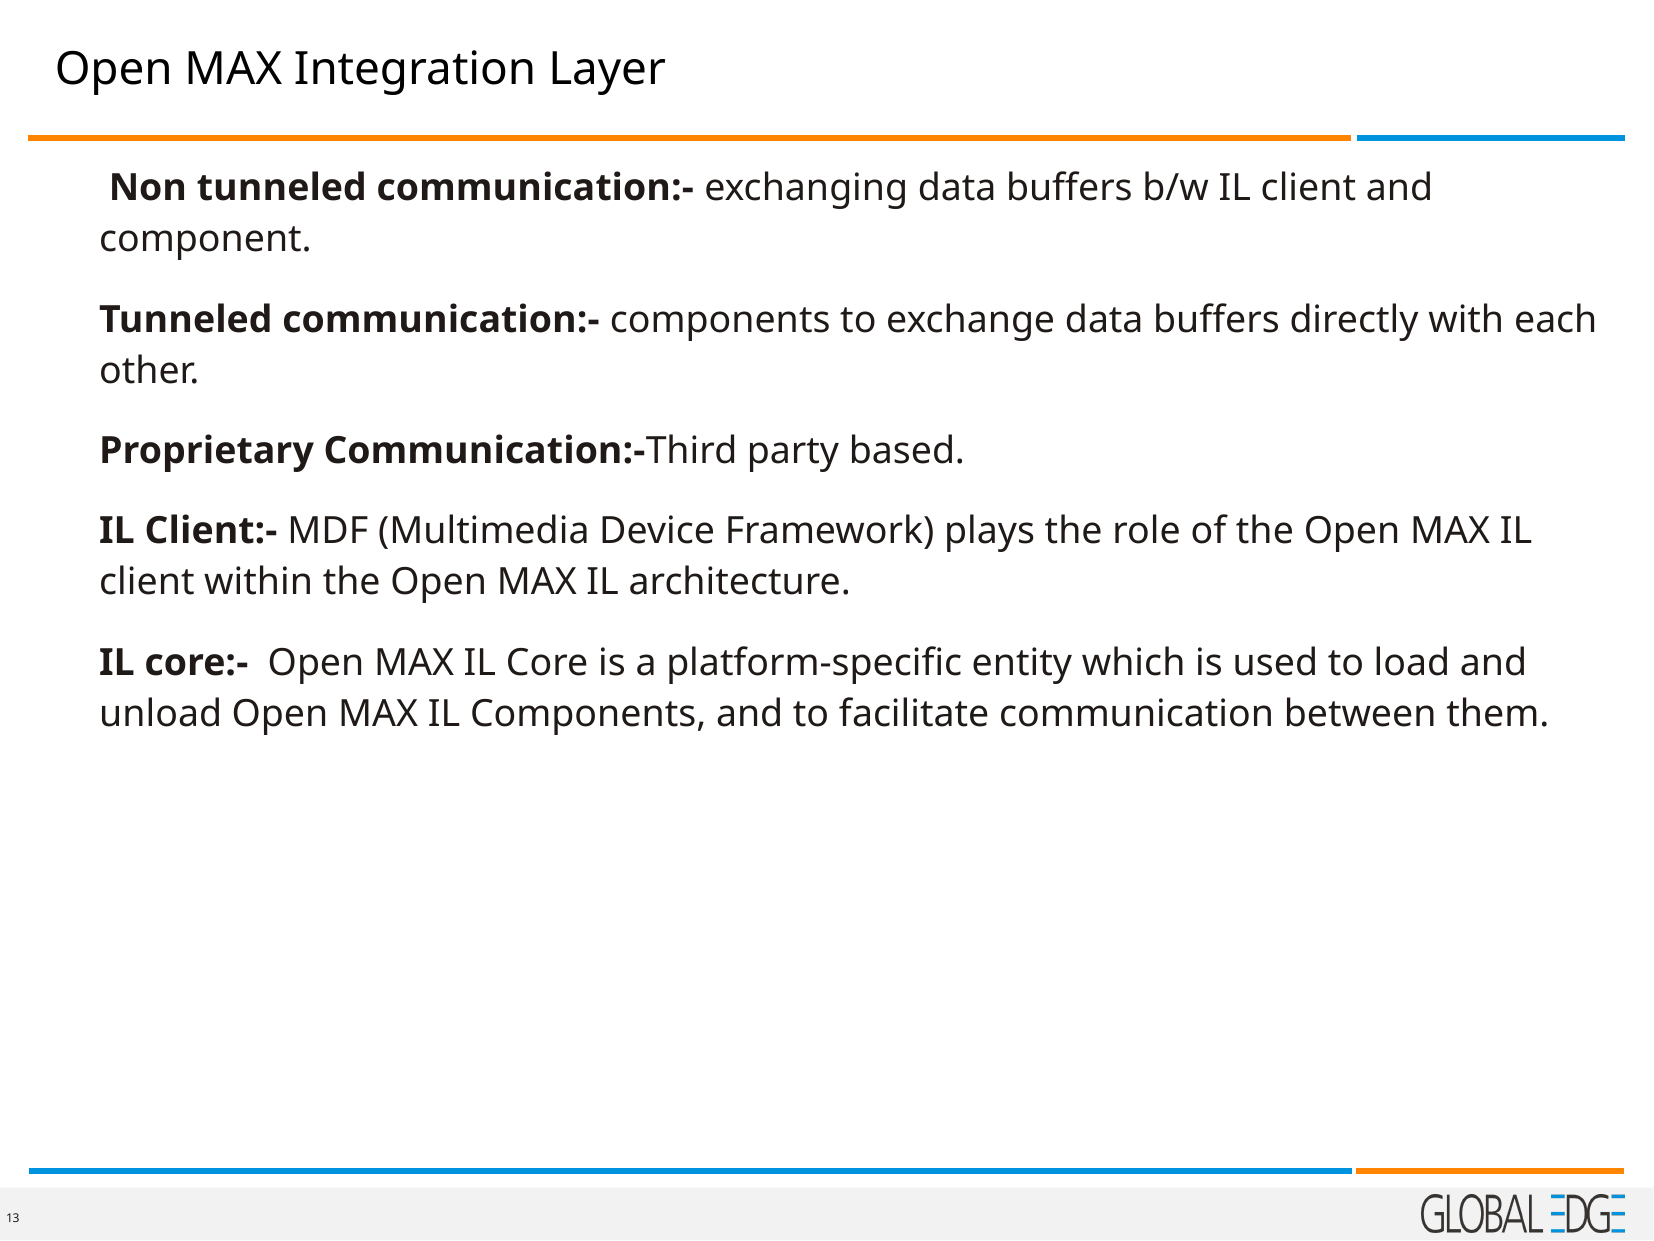

# Open MAX Integration Layer
 Non tunneled communication:- exchanging data buffers b/w IL client and component.
Tunneled communication:- components to exchange data buffers directly with each other.
Proprietary Communication:-Third party based.
IL Client:- MDF (Multimedia Device Framework) plays the role of the Open MAX IL client within the Open MAX IL architecture.
IL core:- Open MAX IL Core is a platform-specific entity which is used to load and unload Open MAX IL Components, and to facilitate communication between them.